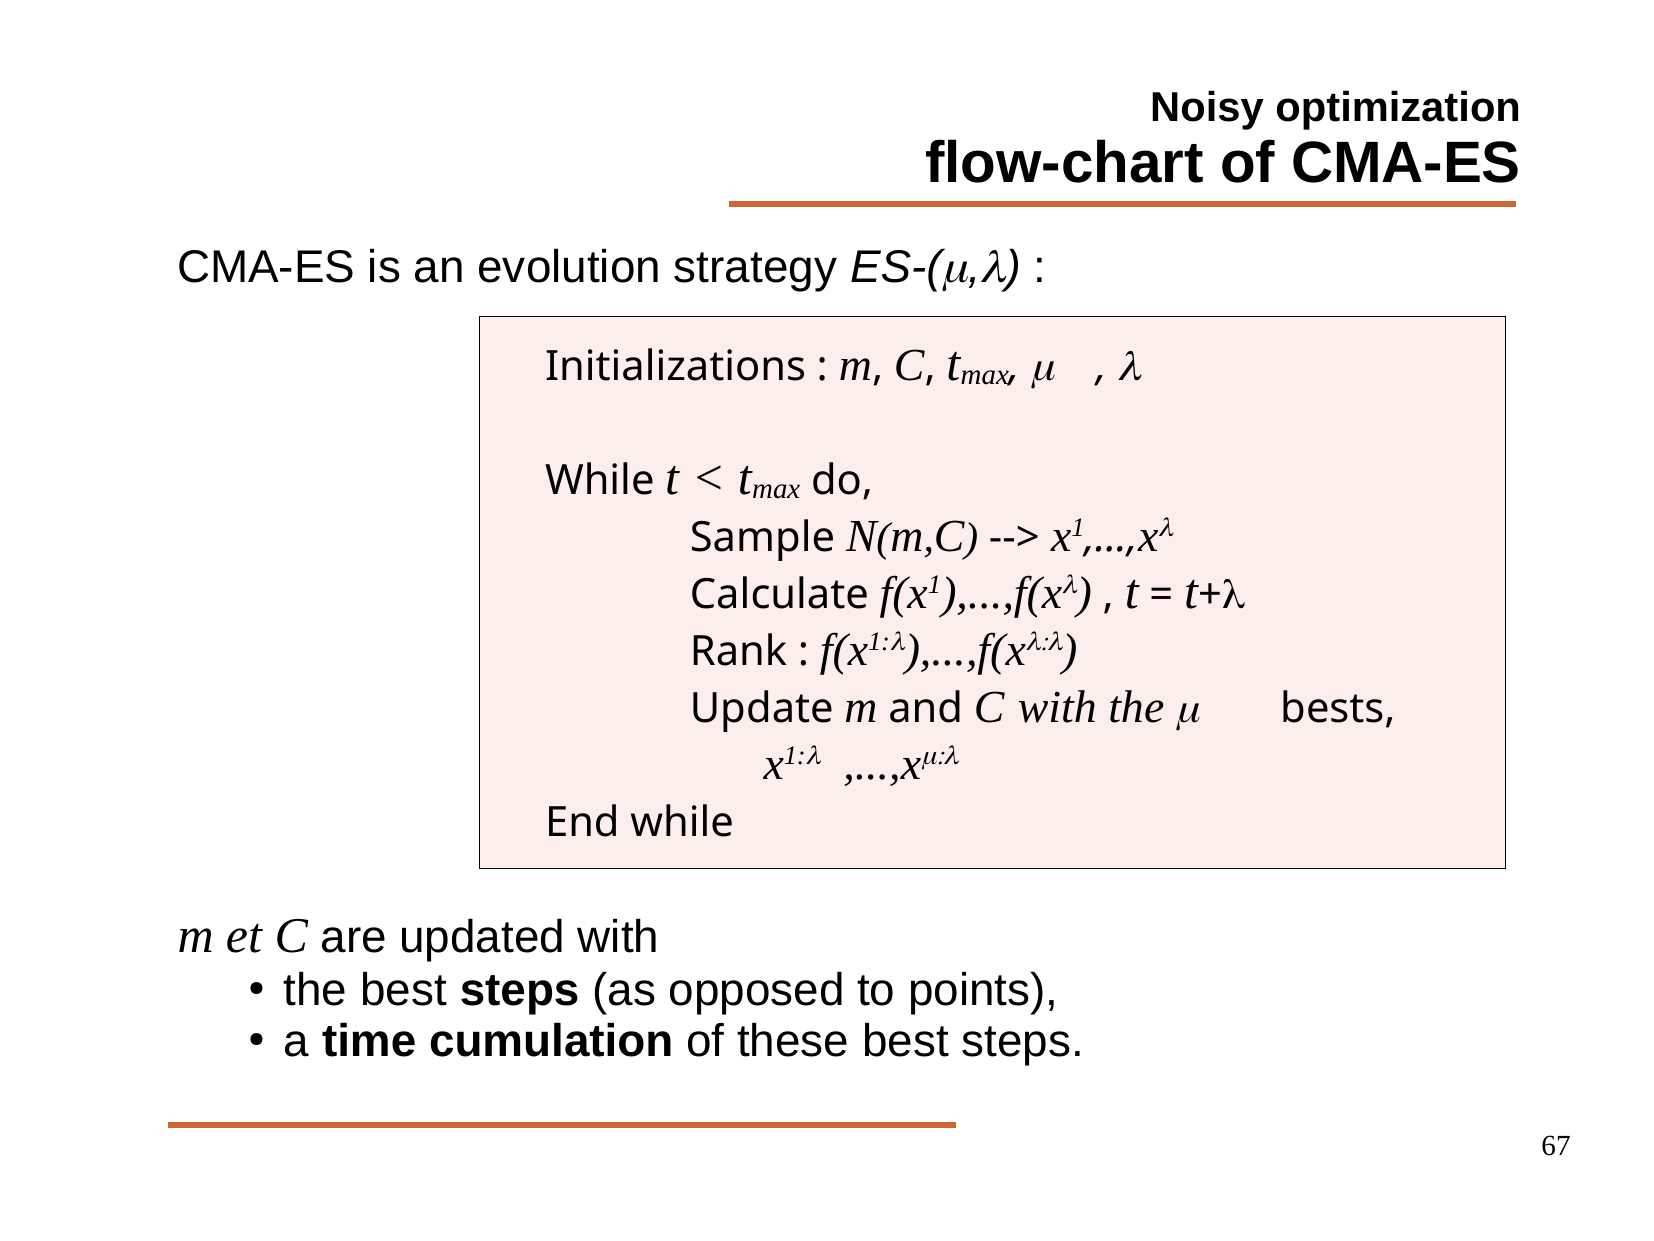

Noisy optimization
flow-chart of CMA-ES
CMA-ES is an evolution strategy ES-(m,l) :
Initializations : m, C, tmax, m , l
While t < tmax do,
	Sample N(m,C) --> x1,...,xl
	Calculate f(x1),...,f(xl) , t = t+l
	Rank : f(x1:l),...,f(xl:l)
	Update m and C with the m 	bests, 		x1:l ,...,xm:l
End while
m et C are updated with
the best steps (as opposed to points),
a time cumulation of these best steps.
67